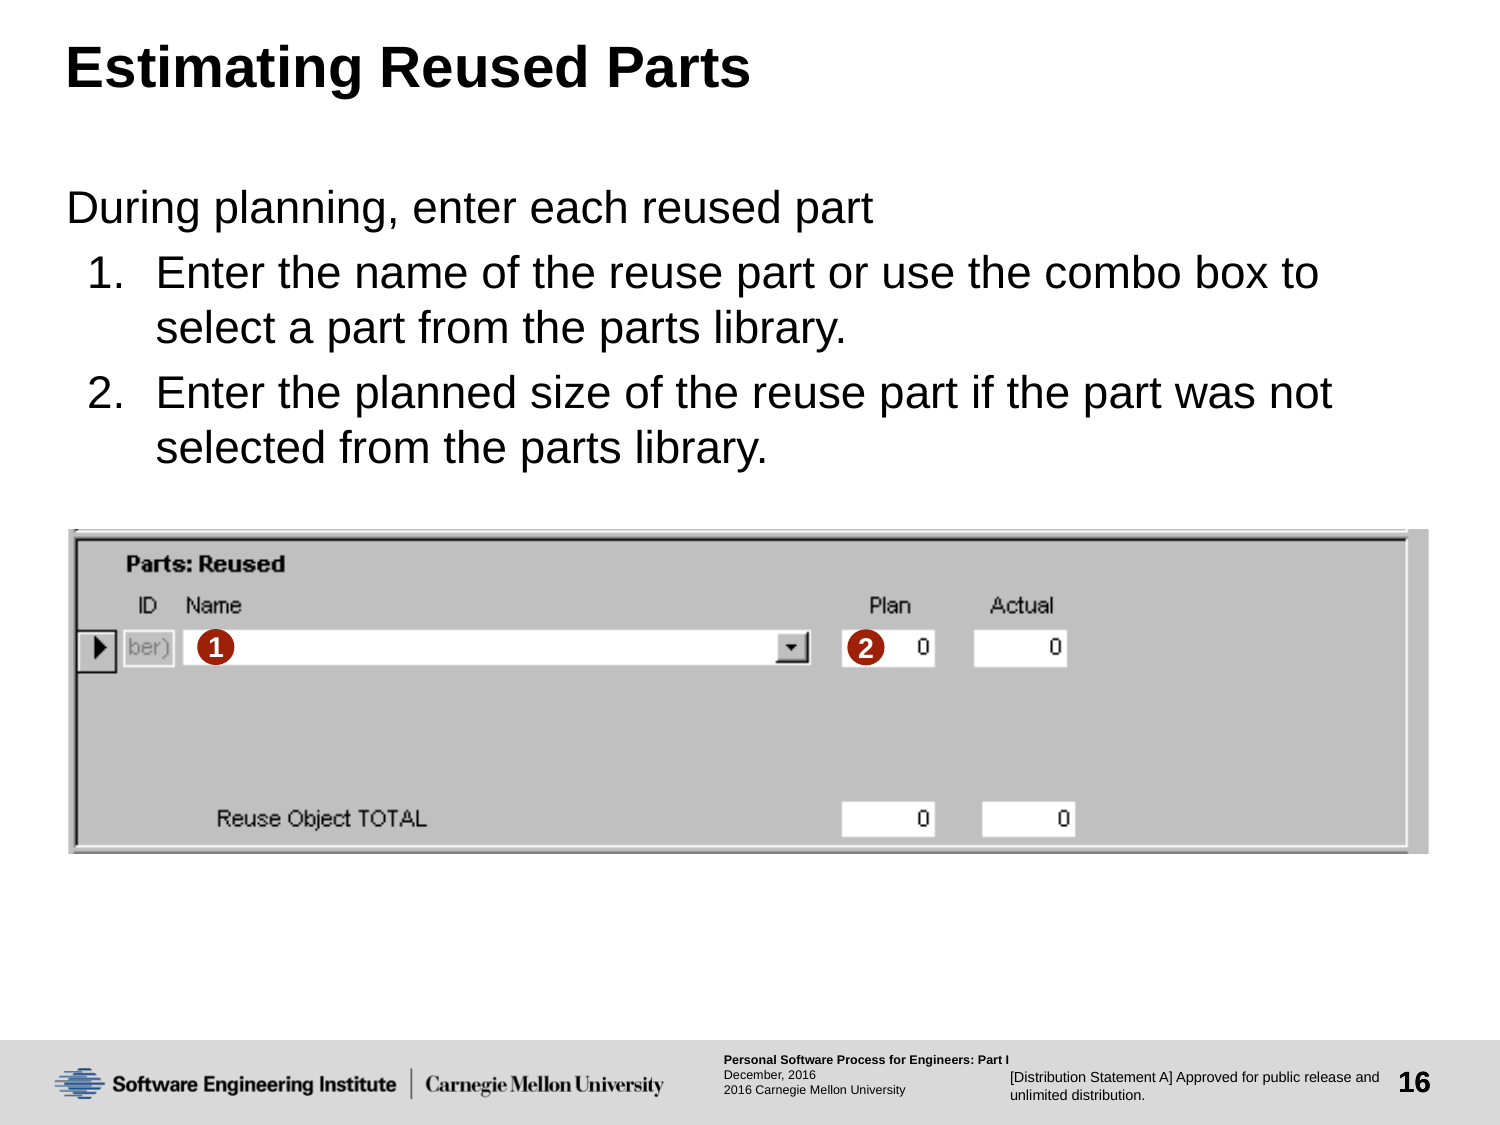

# Estimating Reused Parts
During planning, enter each reused part
Enter the name of the reuse part or use the combo box to select a part from the parts library.
Enter the planned size of the reuse part if the part was not selected from the parts library.